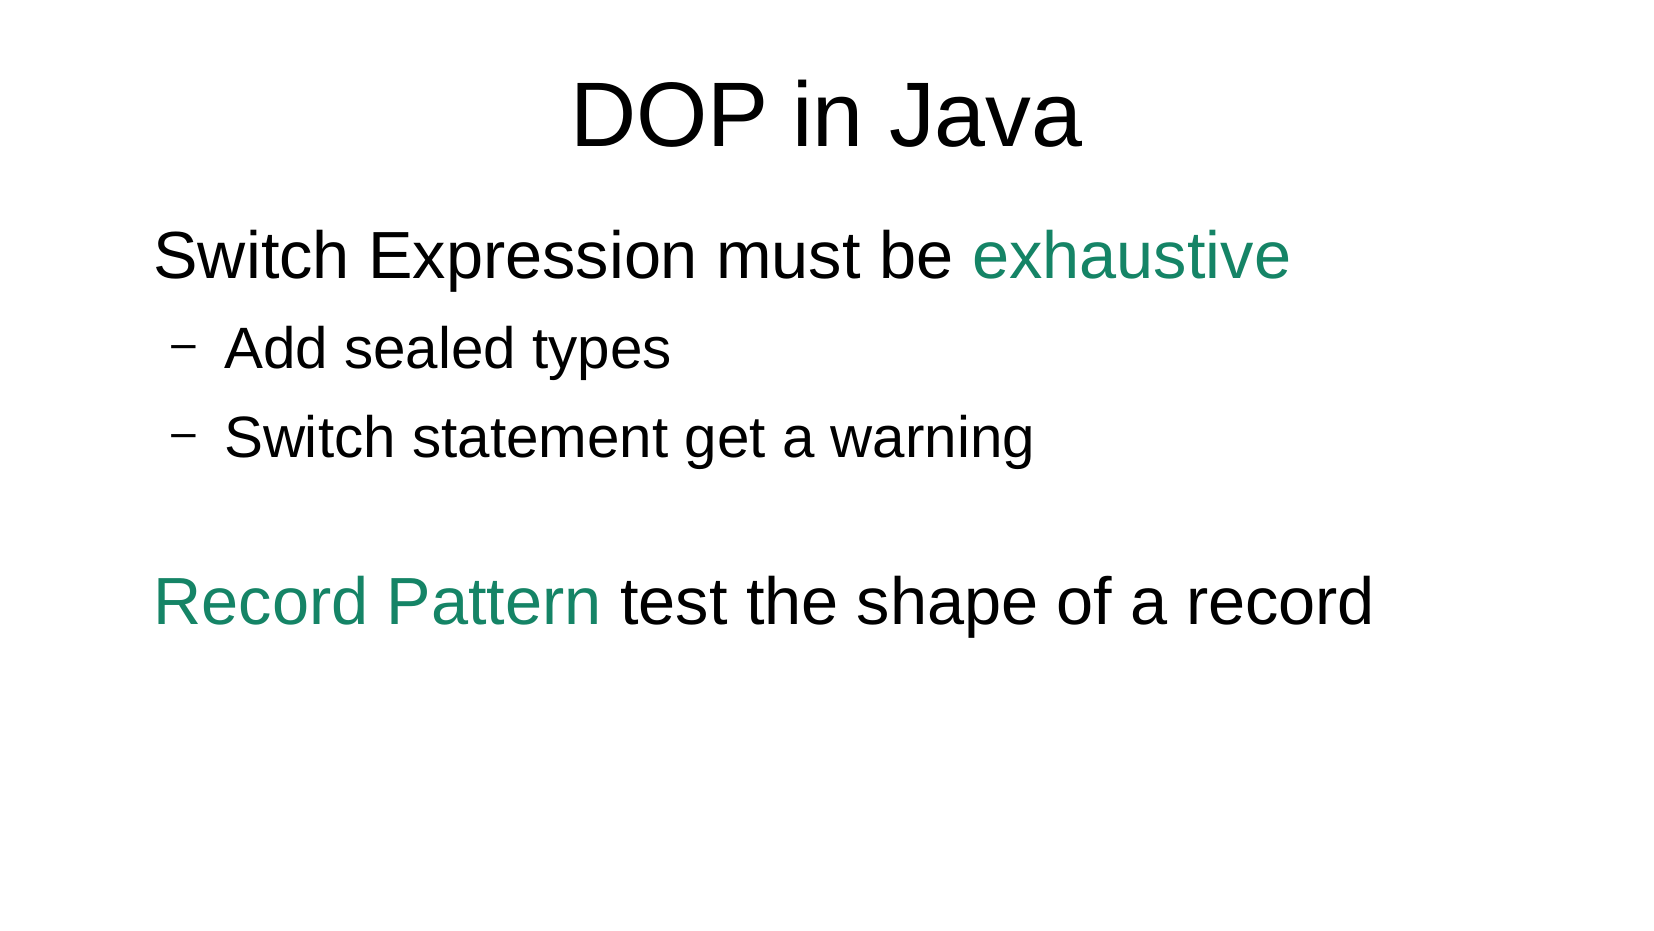

# DOP in Java
Switch Expression must be exhaustive
Add sealed types
Switch statement get a warning
Record Pattern test the shape of a record